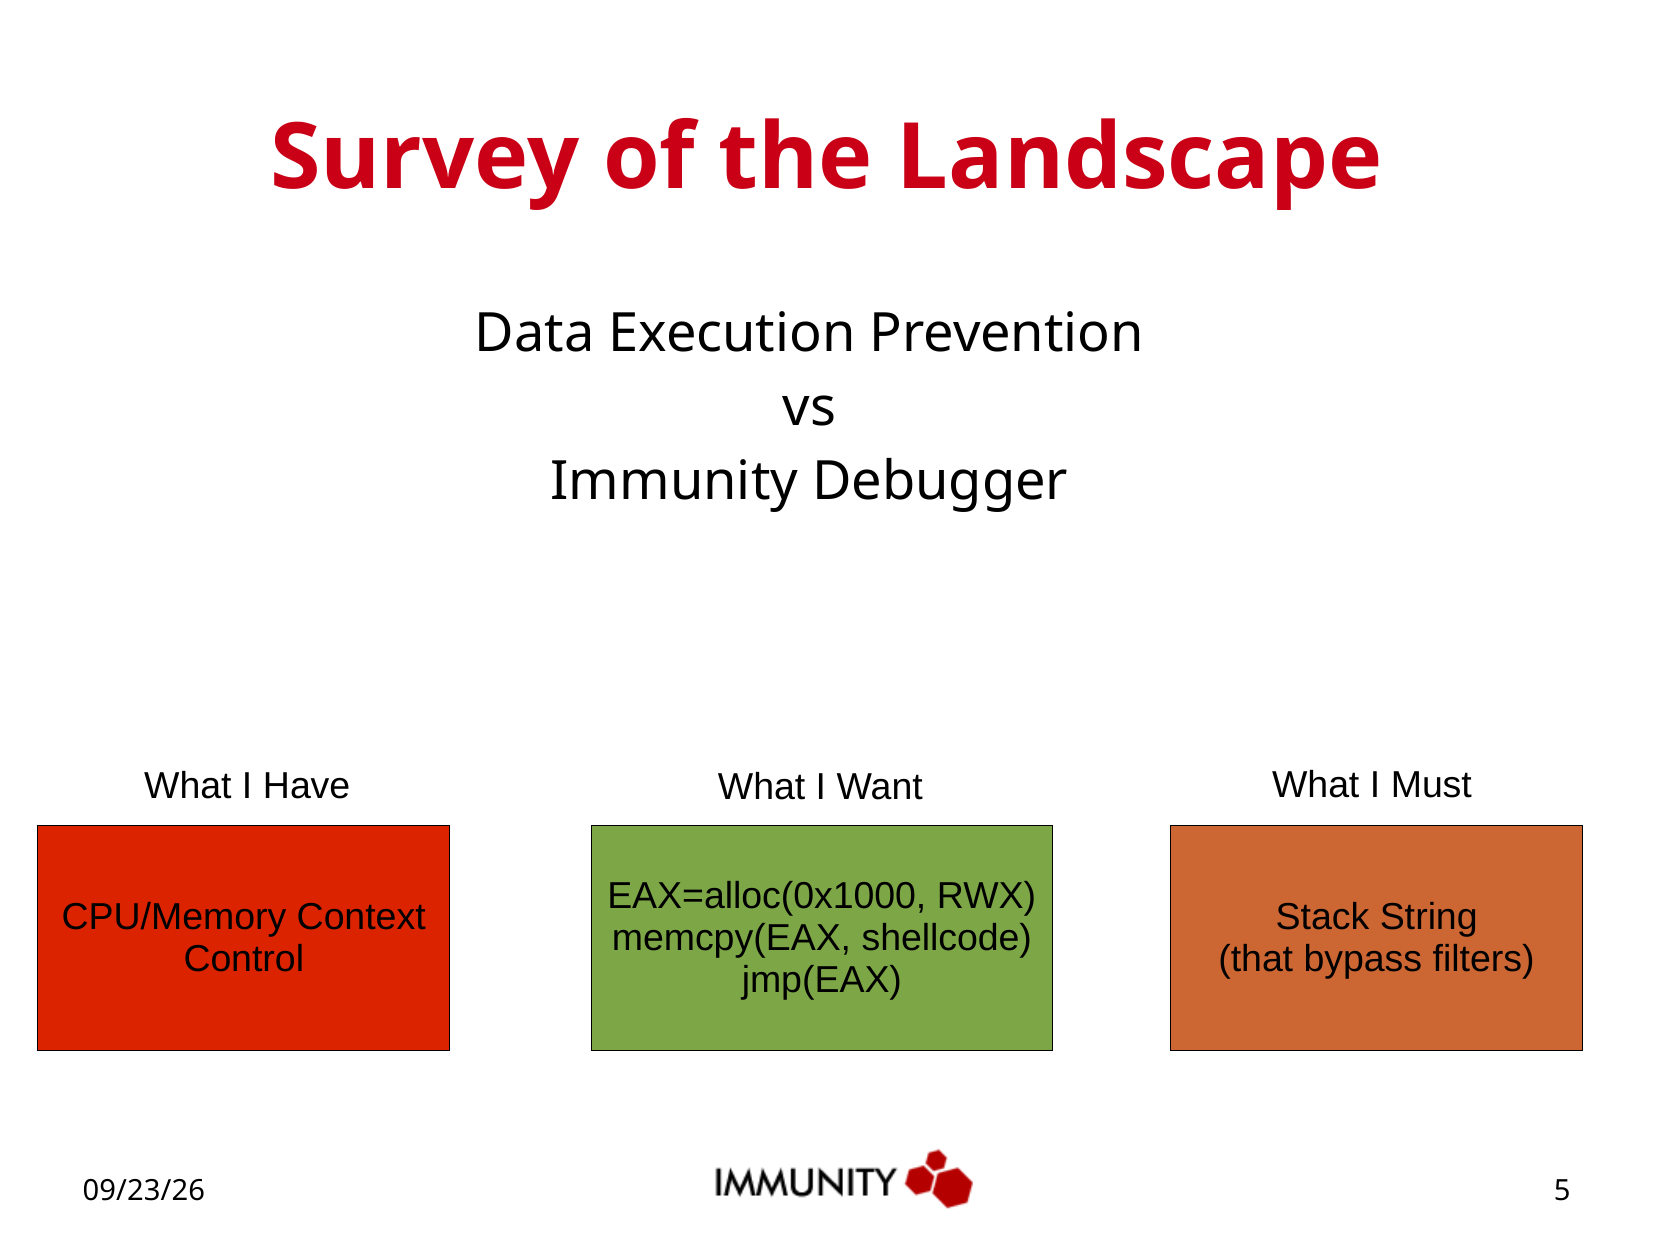

# Survey of the Landscape
Data Execution Prevention
vs
Immunity Debugger
What I Must
What I Have
What I Want
CPU/Memory Context
Control
EAX=alloc(0x1000, RWX)
memcpy(EAX, shellcode)
jmp(EAX)
Stack String
(that bypass filters)
5